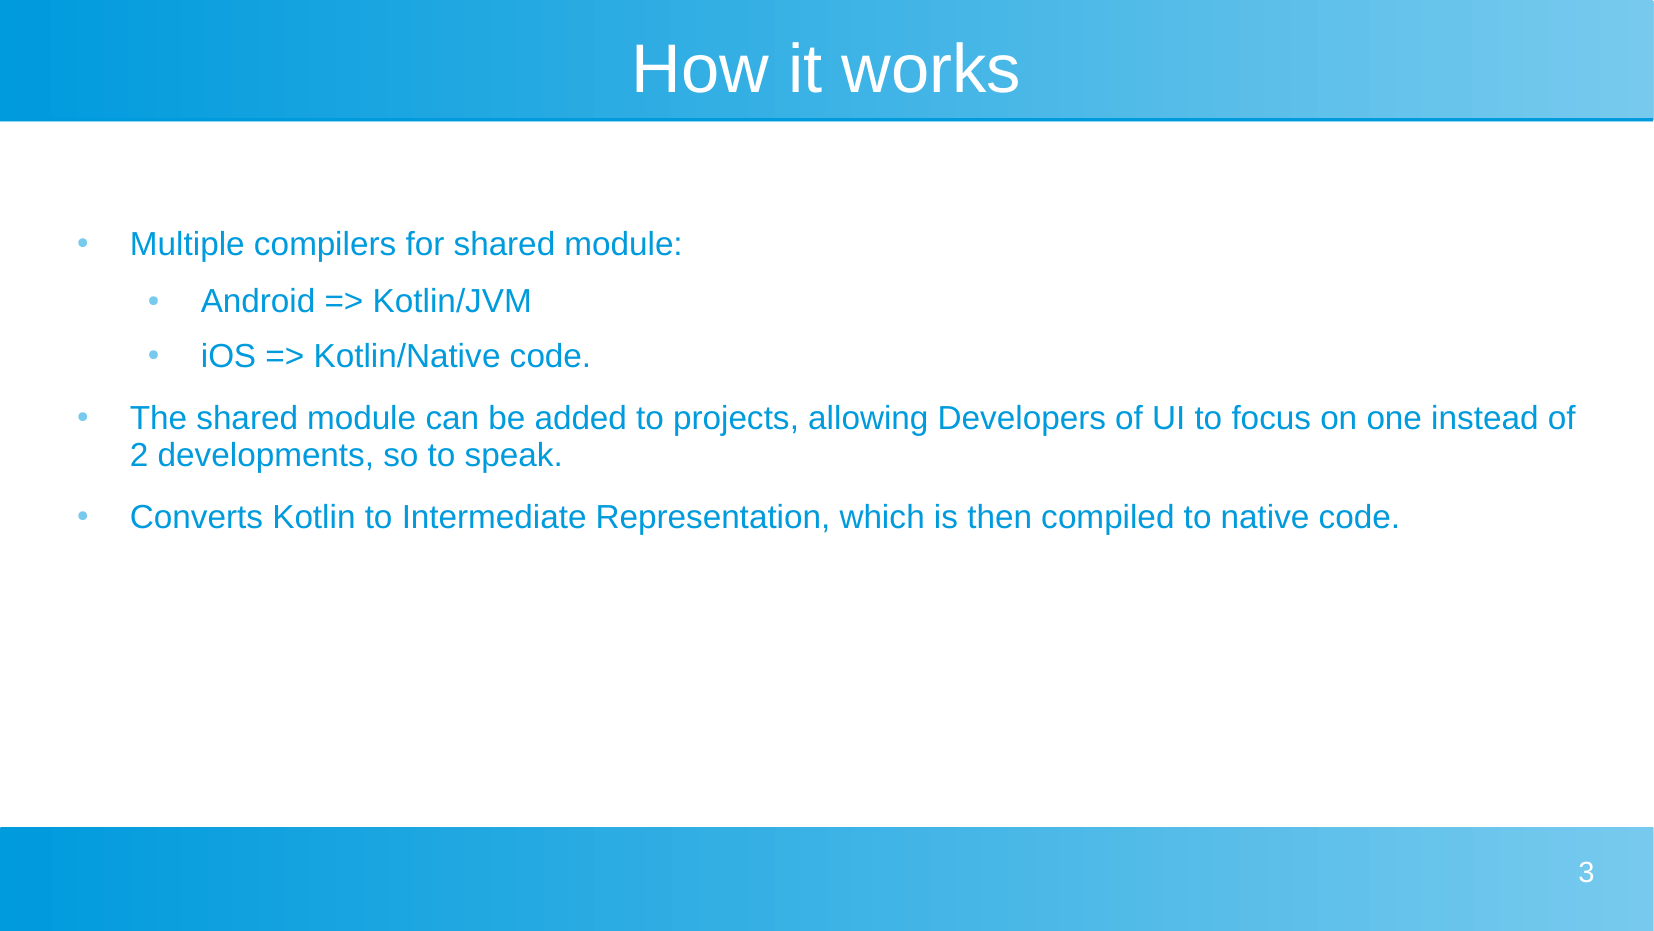

# How it works
Multiple compilers for shared module:
Android => Kotlin/JVM
iOS => Kotlin/Native code.
The shared module can be added to projects, allowing Developers of UI to focus on one instead of 2 developments, so to speak.
Converts Kotlin to Intermediate Representation, which is then compiled to native code.
3